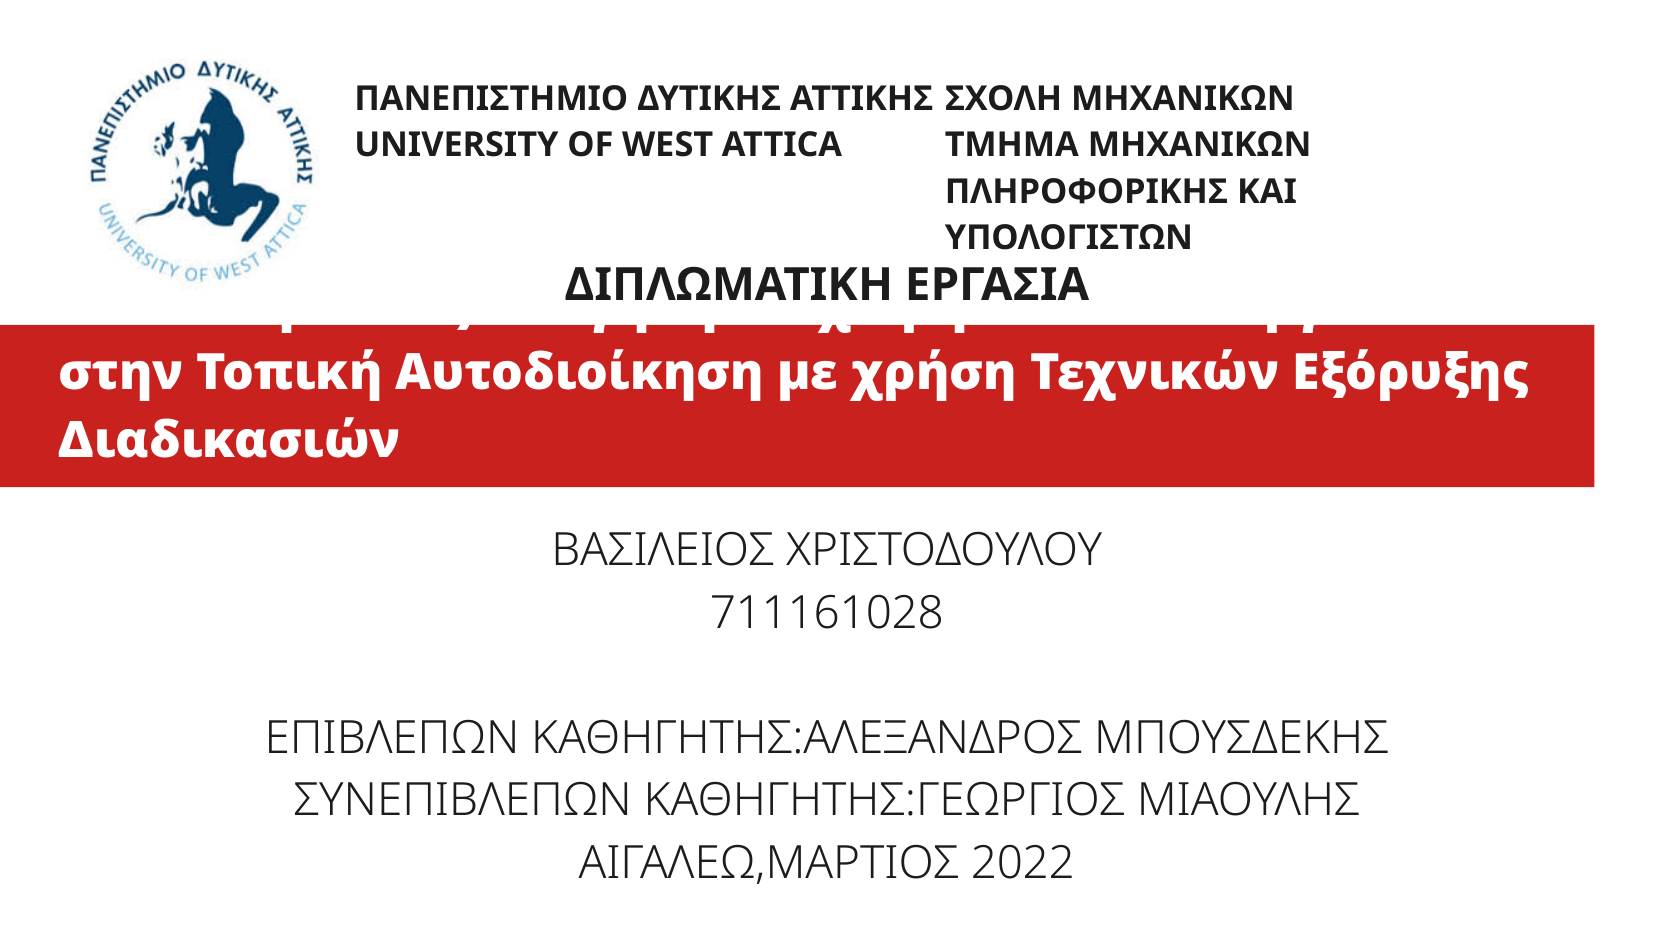

ΠΑΝΕΠΙΣΤΗΜΙΟ ΔΥΤΙΚΗΣ ΑΤΤΙΚΗΣ
UNIVERSITY OF WEST ATTICA
ΣΧΟΛΗ ΜΗΧΑΝΙΚΩΝ
ΤΜΗΜΑ ΜΗΧΑΝΙΚΩΝ ΠΛΗΡΟΦΟΡΙΚΗΣ ΚΑΙ ΥΠΟΛΟΓΙΣΤΩΝ
ΔΙΠΛΩΜΑΤΙΚΗ ΕΡΓΑΣΙΑ
# Ανάλυση και Αξιολόγηση Επιχειρησιακών Διεργασιών στην Τοπική Αυτοδιοίκηση με χρήση Τεχνικών Εξόρυξης Διαδικασιών
ΒΑΣΙΛΕΙΟΣ ΧΡΙΣΤΟΔΟΥΛΟΥ
711161028
ΕΠΙΒΛΕΠΩΝ ΚΑΘΗΓΗΤΗΣ:ΑΛΕΞΑΝΔΡΟΣ ΜΠΟΥΣΔΕΚΗΣ
ΣΥΝΕΠΙΒΛΕΠΩΝ ΚΑΘΗΓΗΤΗΣ:ΓΕΩΡΓΙΟΣ ΜΙΑΟΥΛΗΣ
ΑΙΓΑΛΕΩ,ΜΑΡΤΙΟΣ 2022